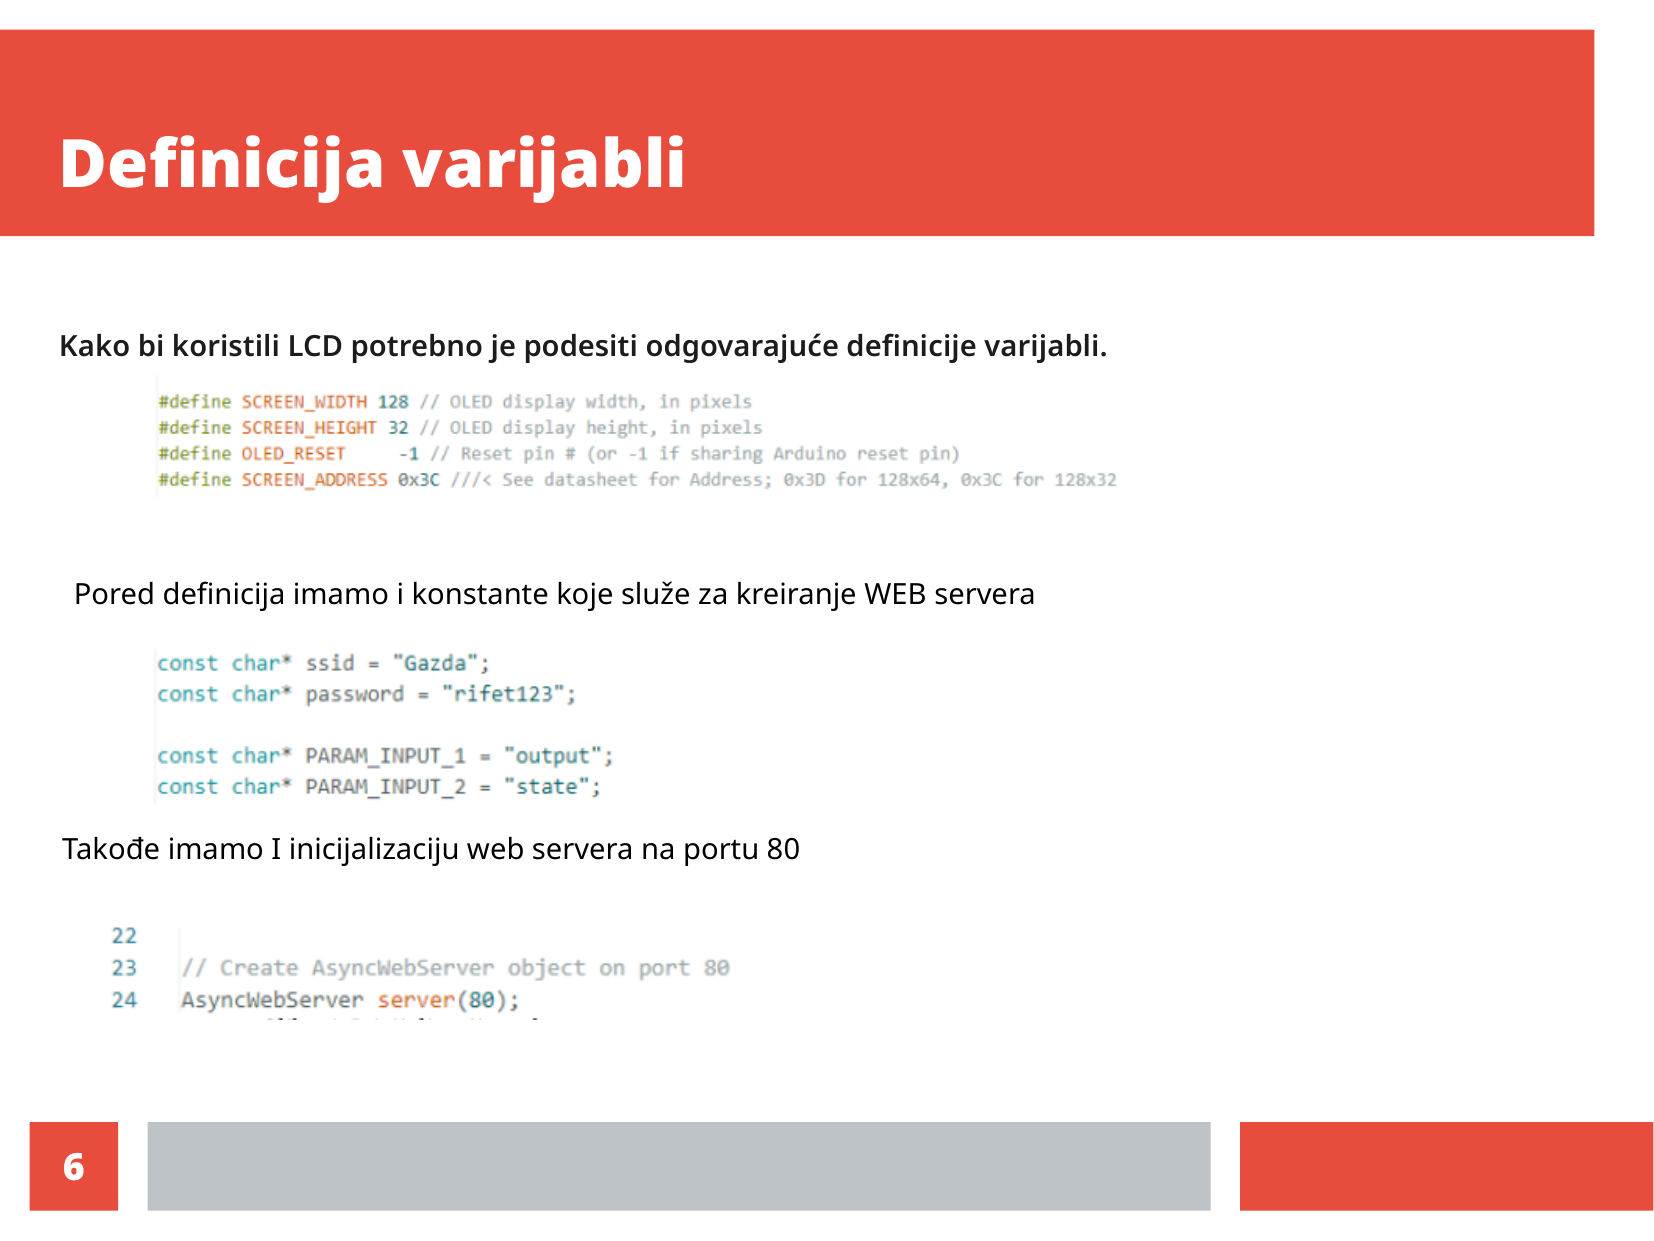

# Definicija varijabli
Kako bi koristili LCD potrebno je podesiti odgovarajuće definicije varijabli.
Pored definicija imamo i konstante koje služe za kreiranje WEB servera
Takođe imamo I inicijalizaciju web servera na portu 80
6